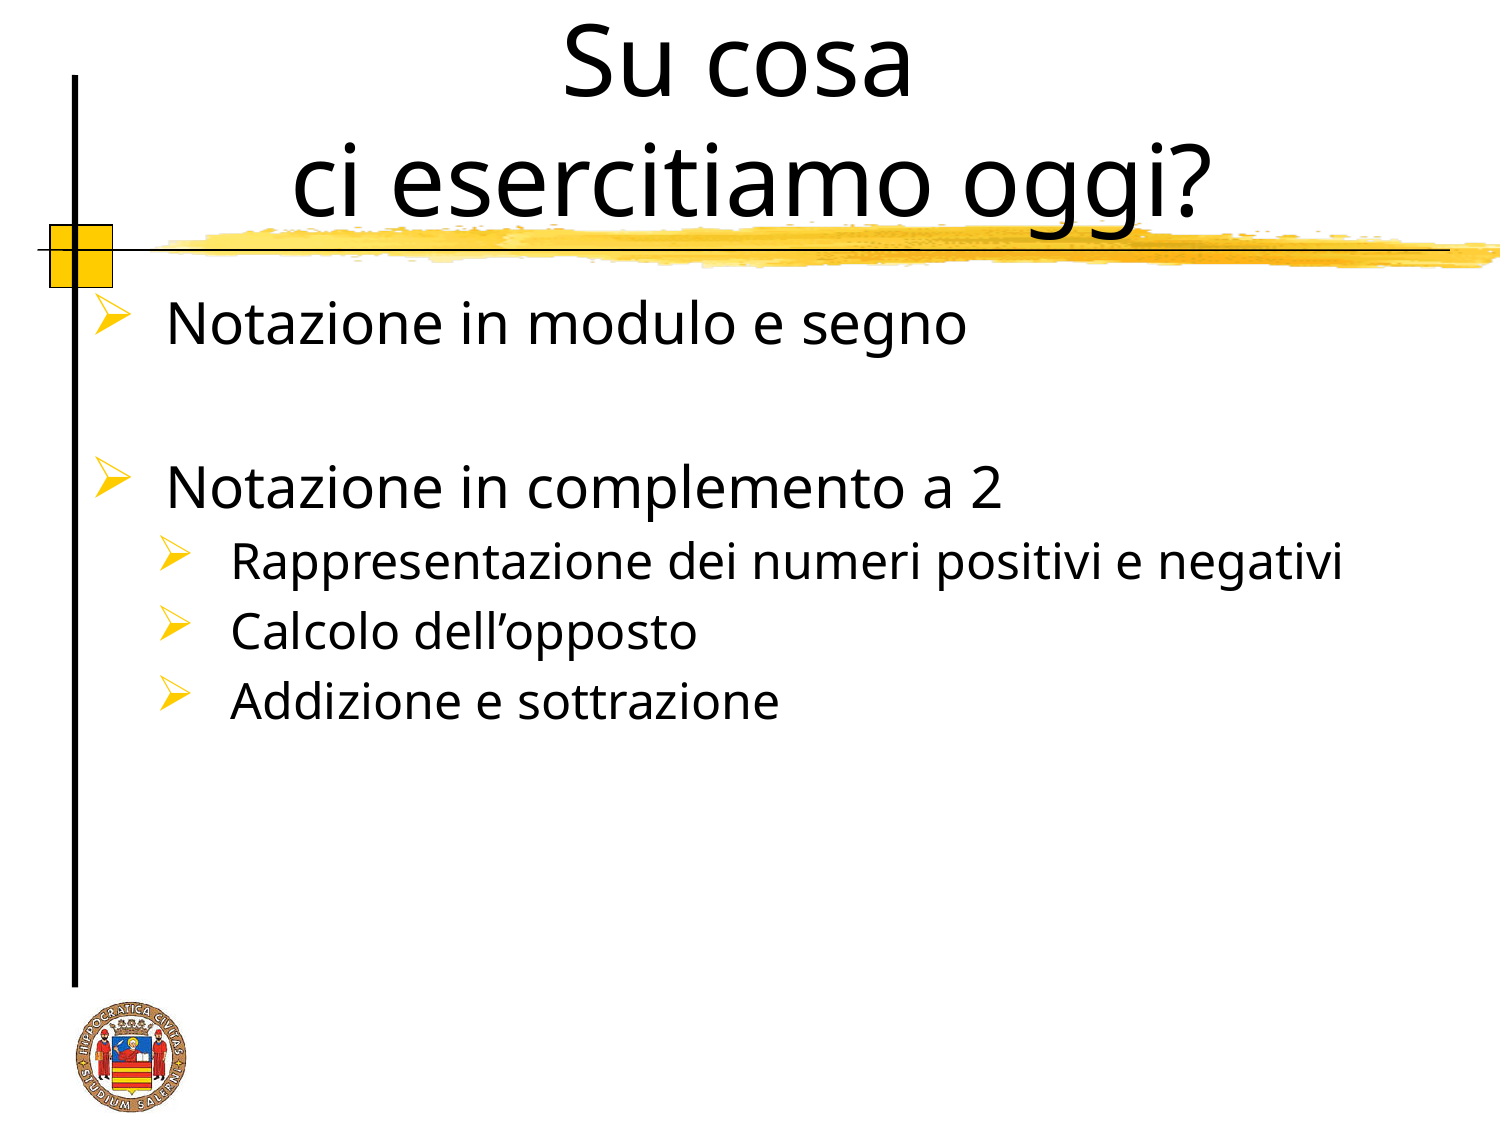

# Su cosa ci esercitiamo oggi?
Notazione in modulo e segno
Notazione in complemento a 2
Rappresentazione dei numeri positivi e negativi
Calcolo dell’opposto
Addizione e sottrazione